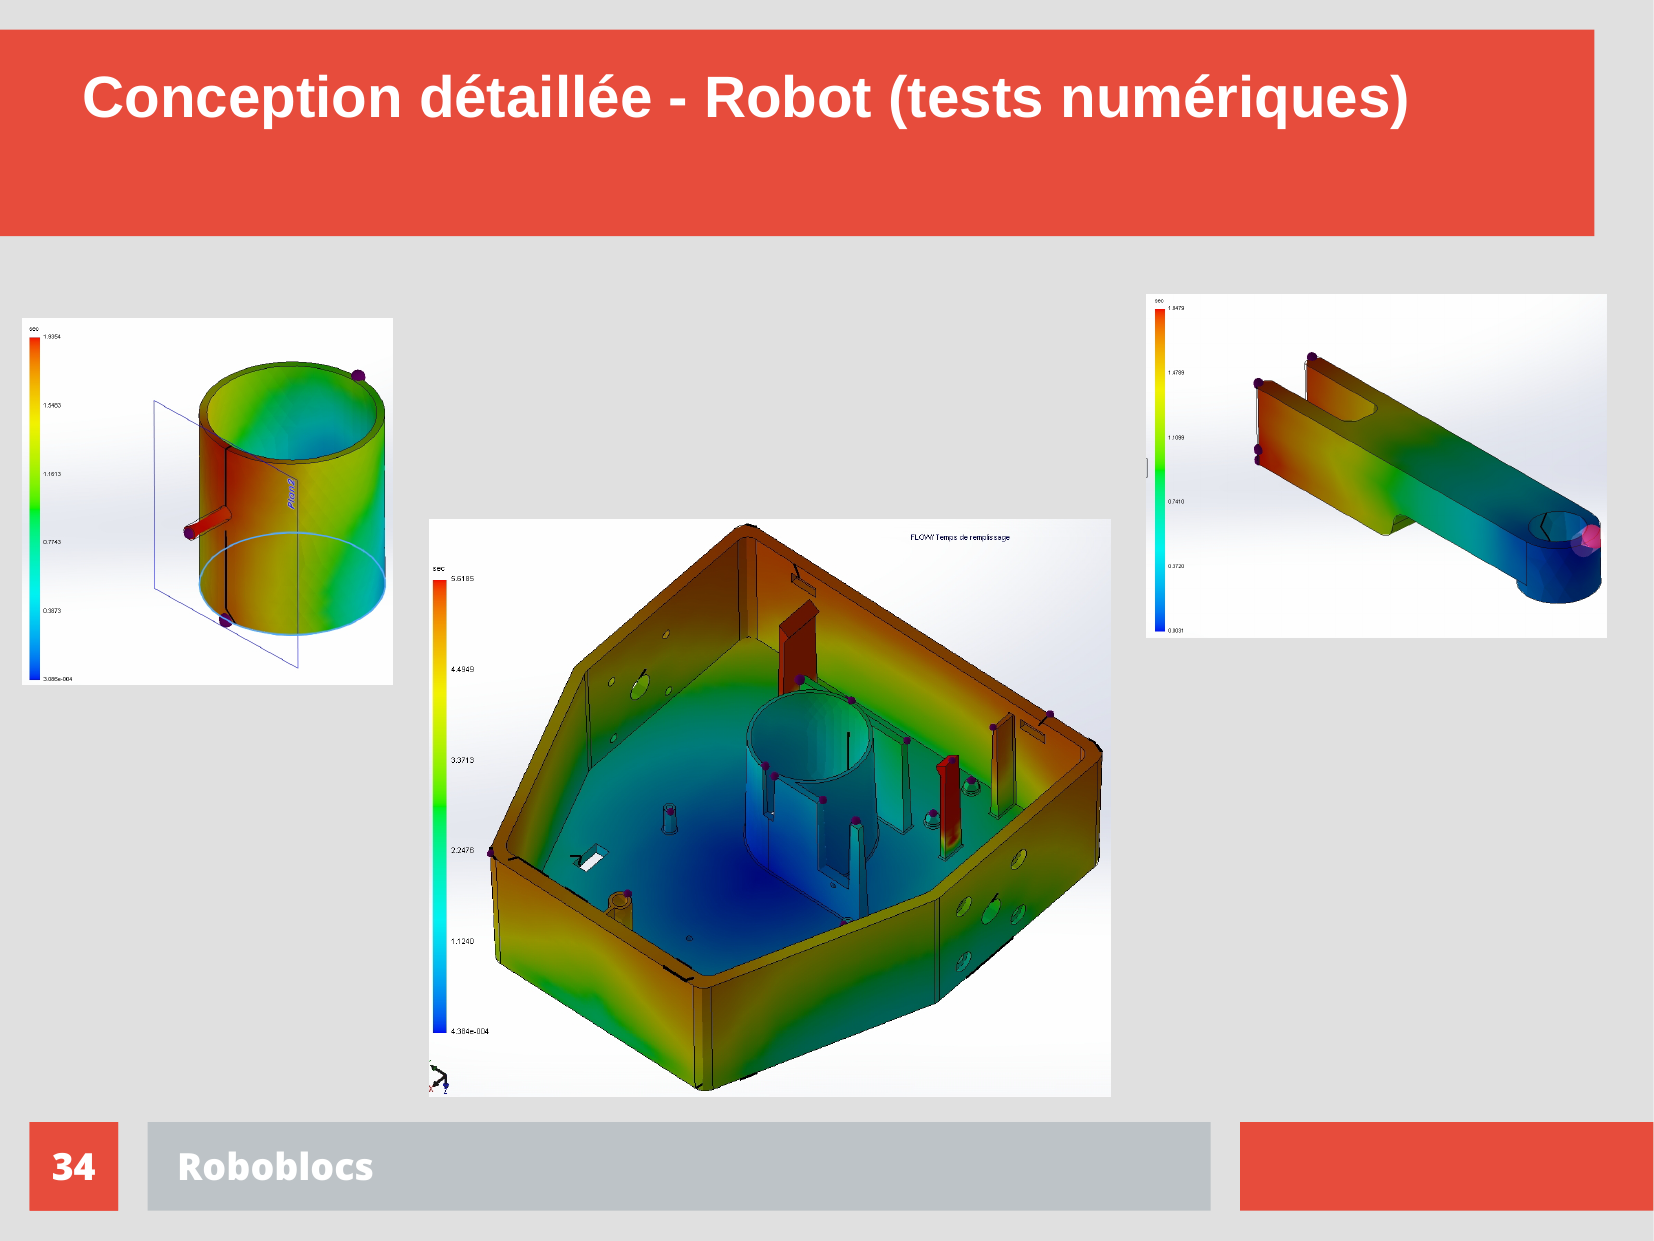

# Conception détaillée - Robot (tests numériques)
34
Roboblocs